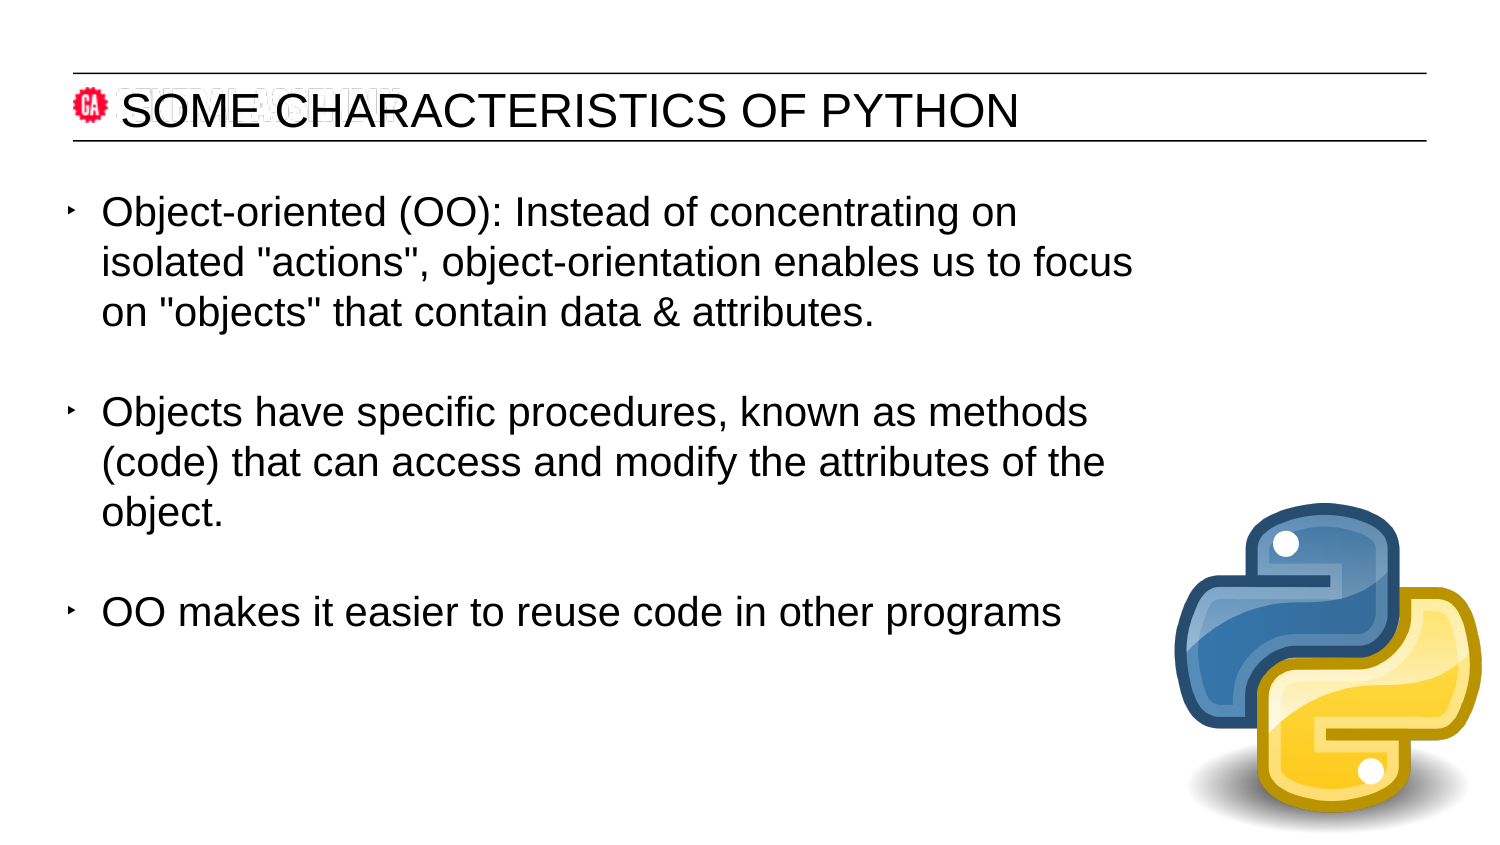

SOME CHARACTERISTICS OF PYTHON
Object-oriented (OO): Instead of concentrating on isolated "actions", object-orientation enables us to focus on "objects" that contain data & attributes.
Objects have specific procedures, known as methods (code) that can access and modify the attributes of the object.
OO makes it easier to reuse code in other programs